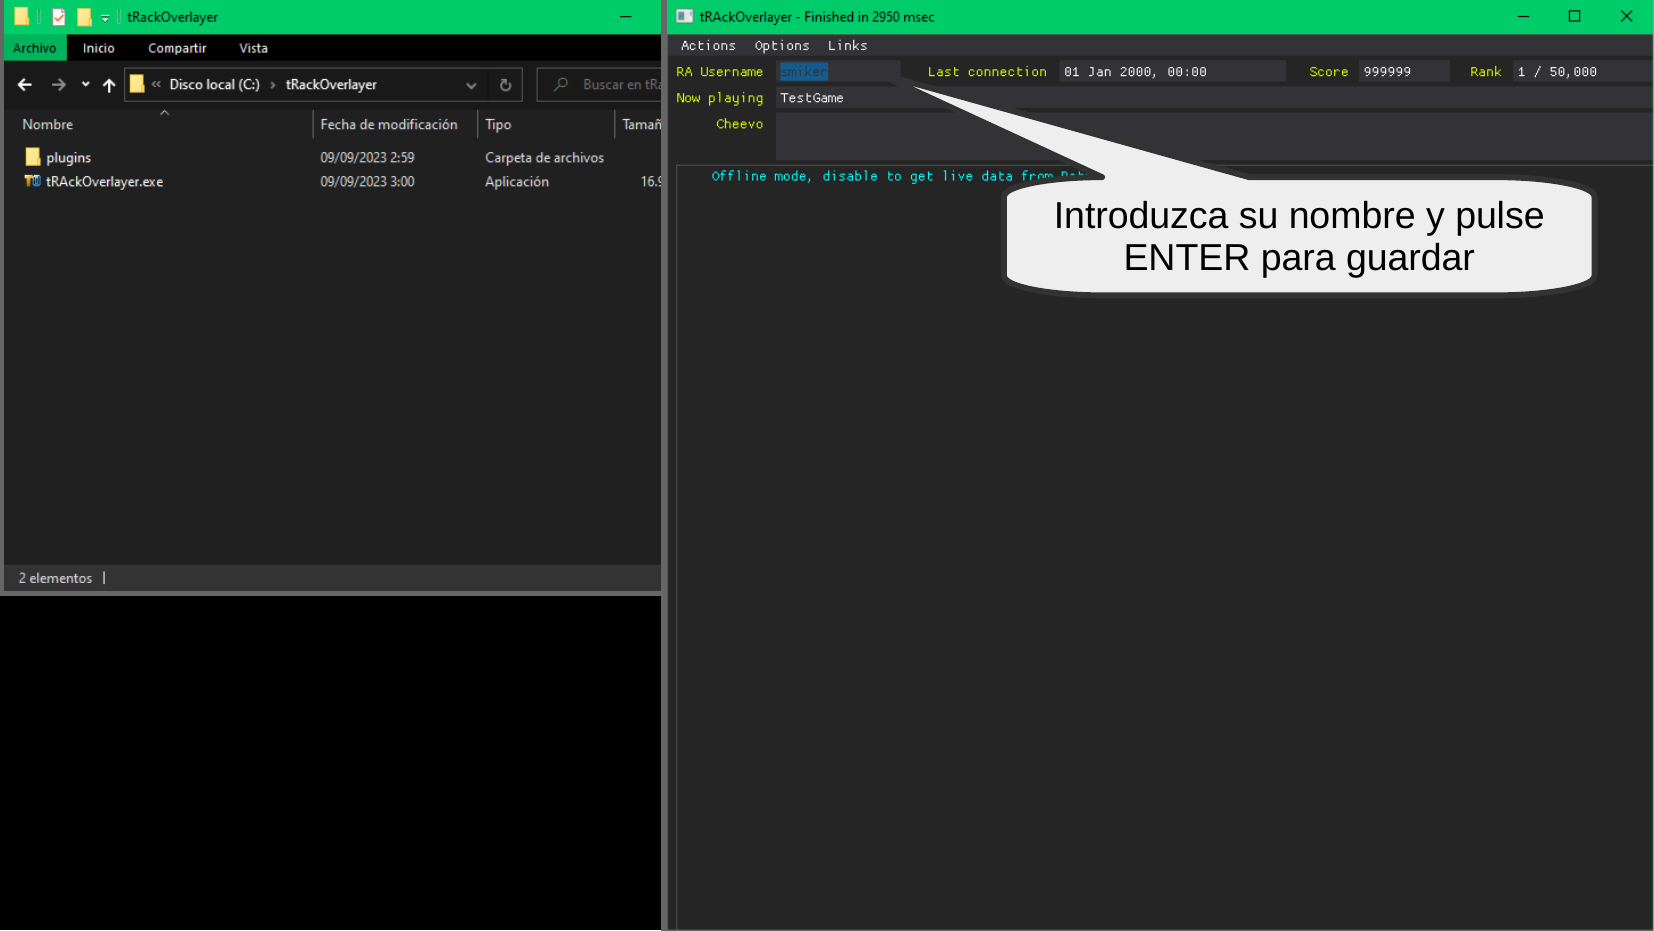

Introduzca su nombre y pulse
ENTER para guardar